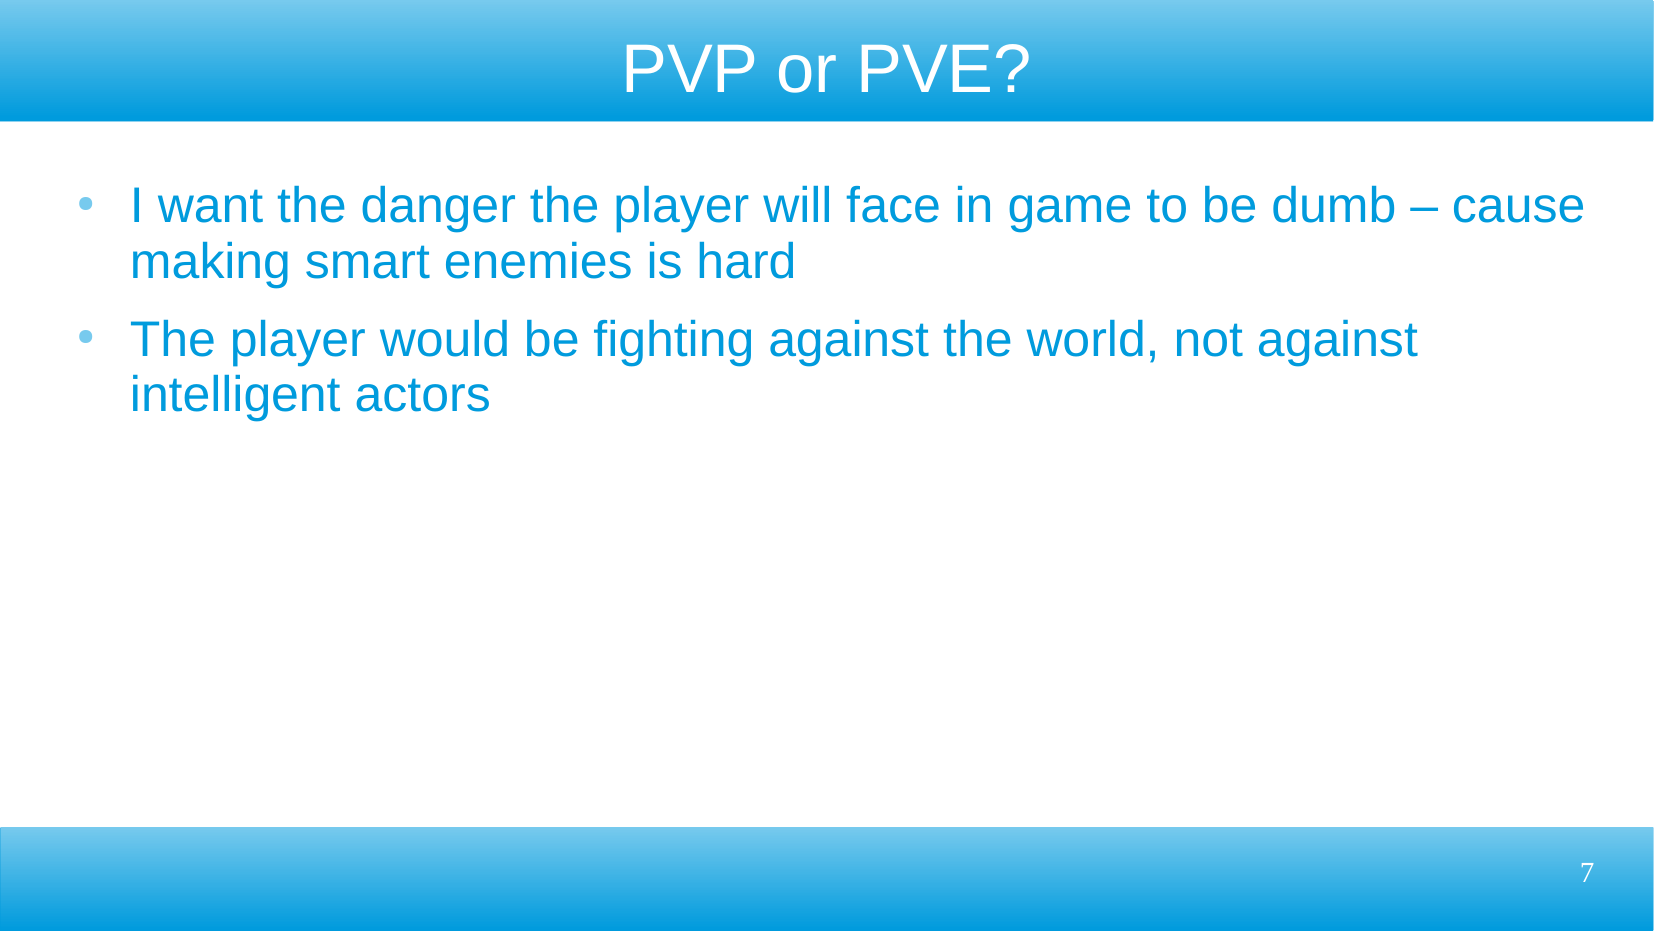

# PVP or PVE?
I want the danger the player will face in game to be dumb – cause making smart enemies is hard
The player would be fighting against the world, not against intelligent actors
7